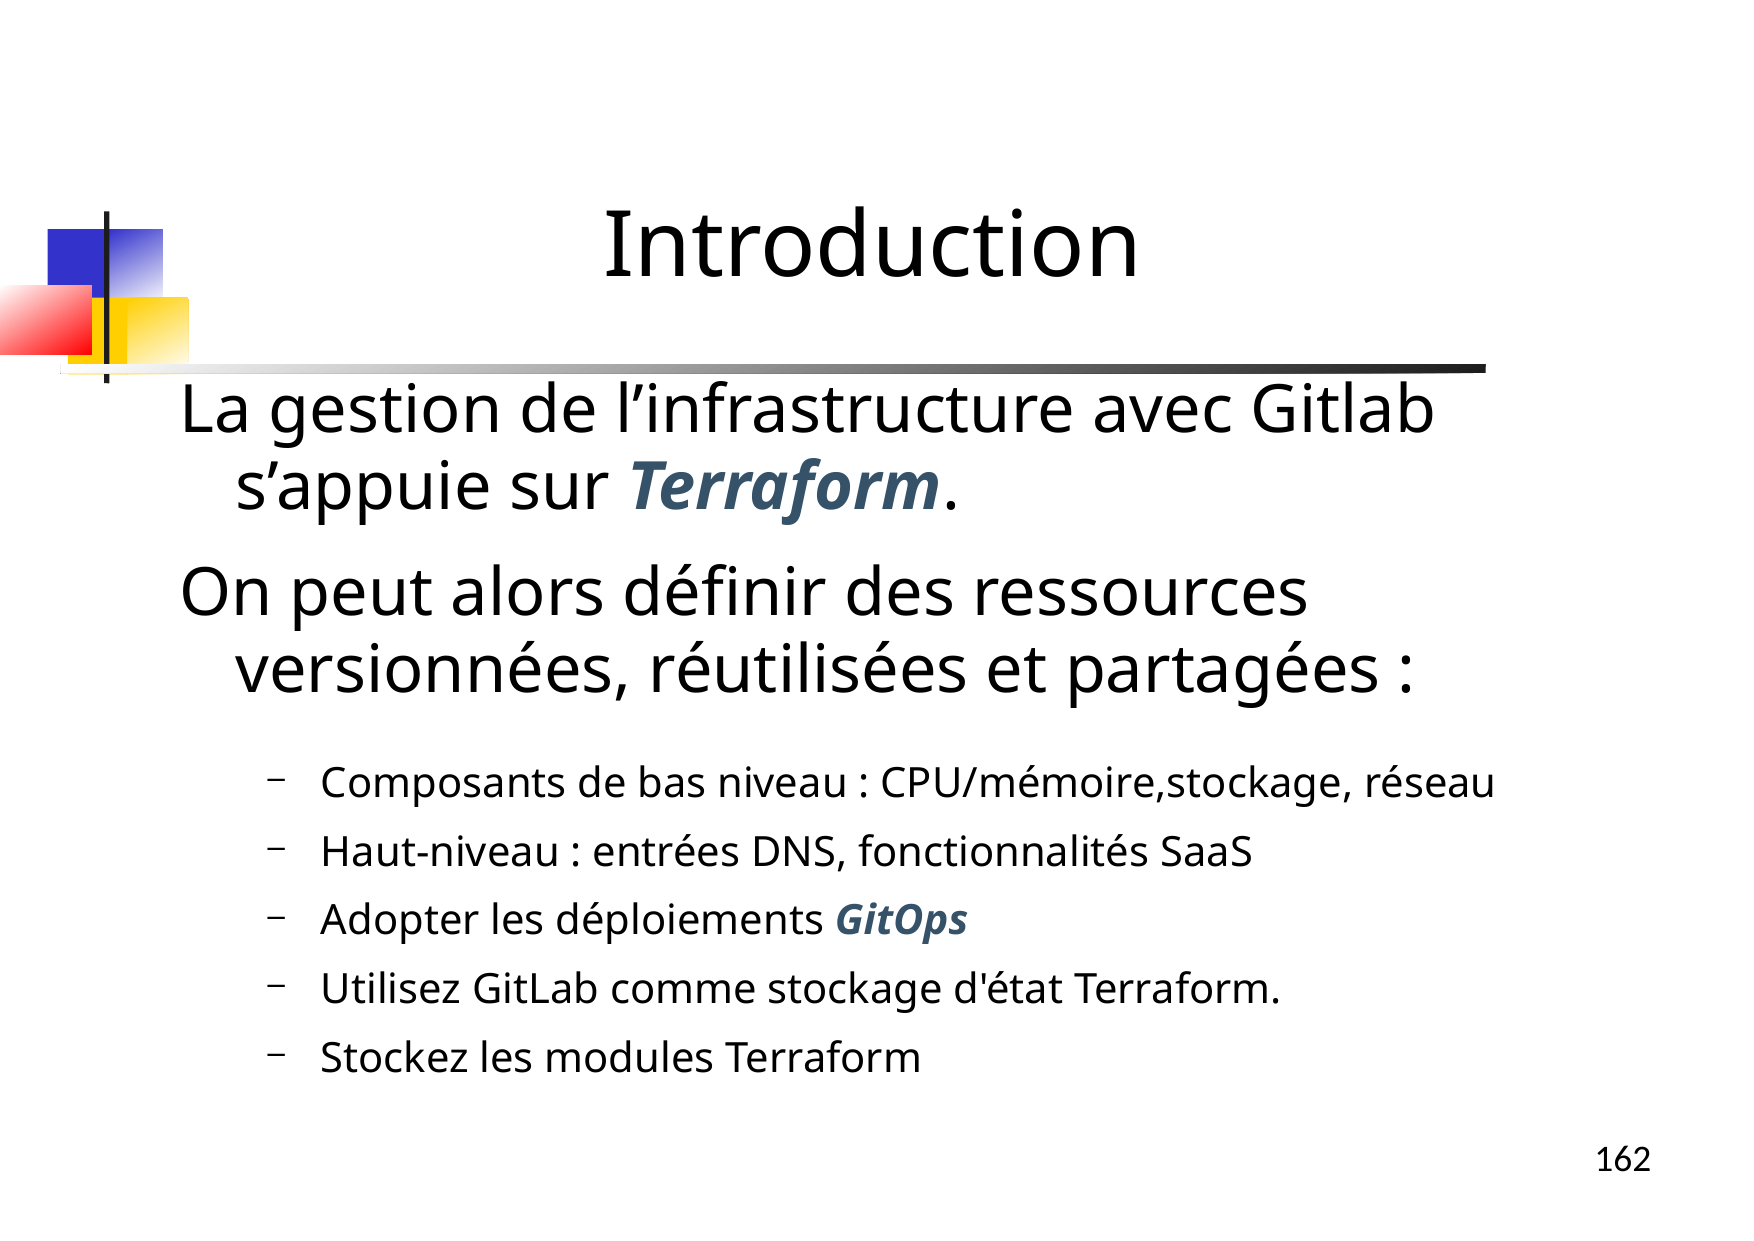

# Introduction
La gestion de l’infrastructure avec Gitlab s’appuie sur Terraform.
On peut alors définir des ressources versionnées, réutilisées et partagées :
Composants de bas niveau : CPU/mémoire,stockage, réseau
Haut-niveau : entrées DNS, fonctionnalités SaaS
Adopter les déploiements GitOps
Utilisez GitLab comme stockage d'état Terraform.
Stockez les modules Terraform